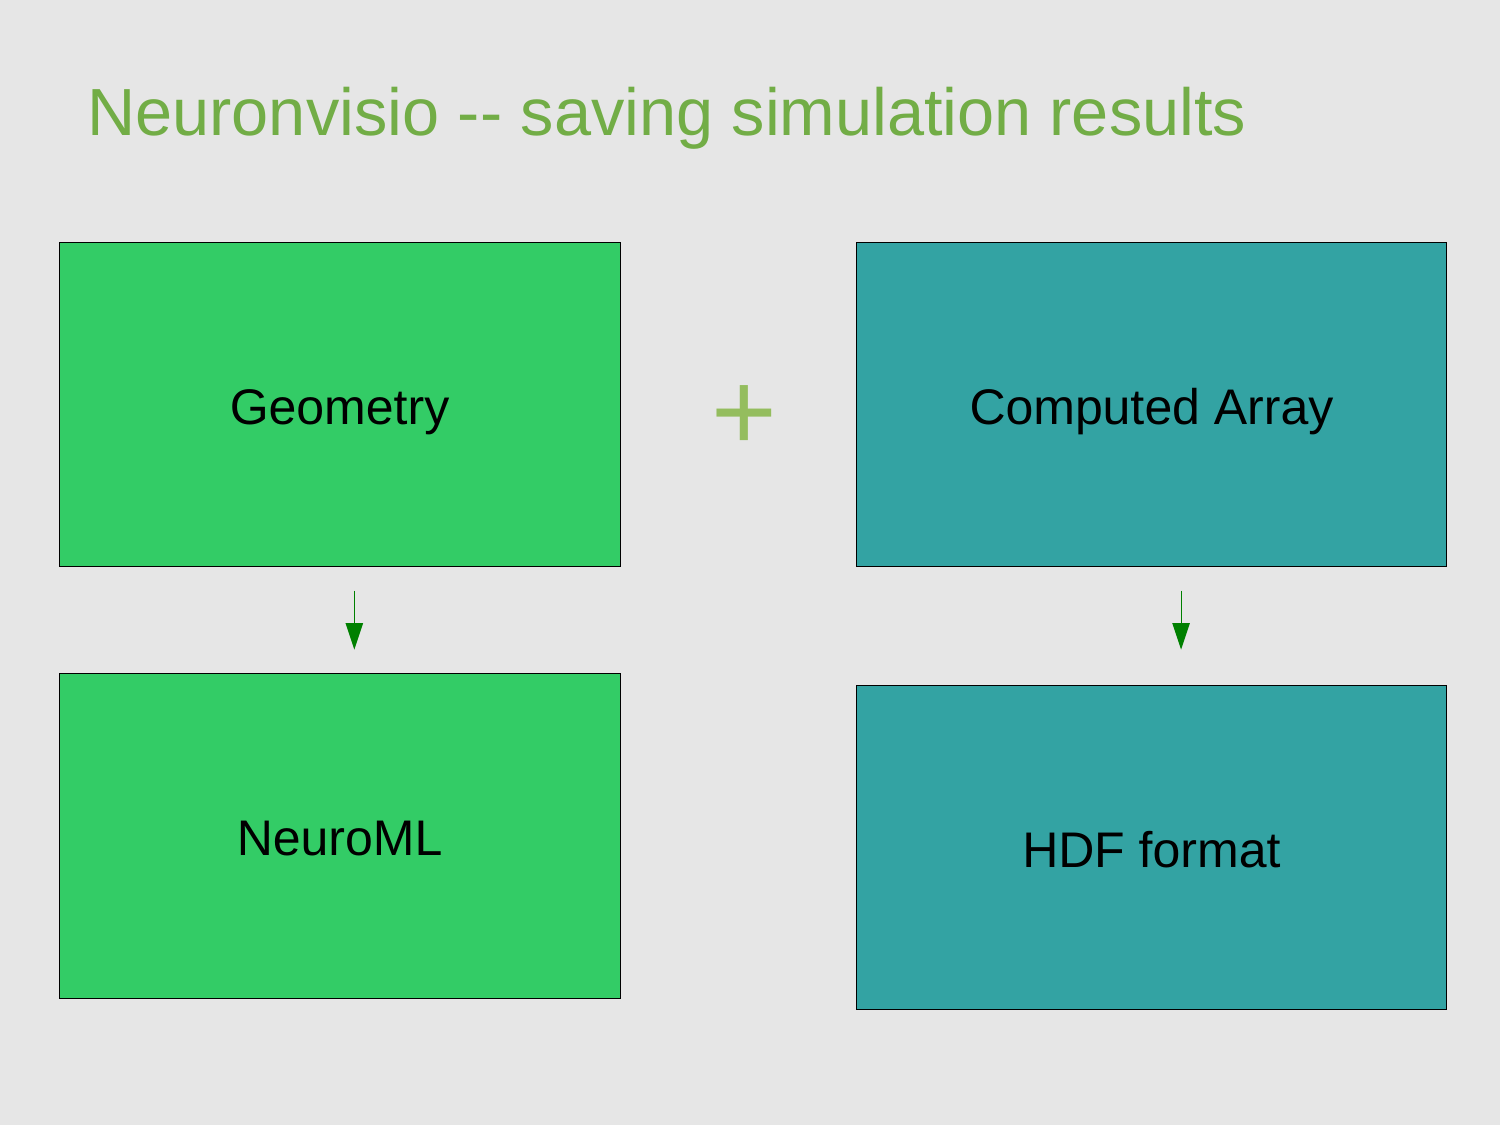

# Neuronvisio -- saving simulation results
Geometry
Computed Array
+
NeuroML
HDF format
10